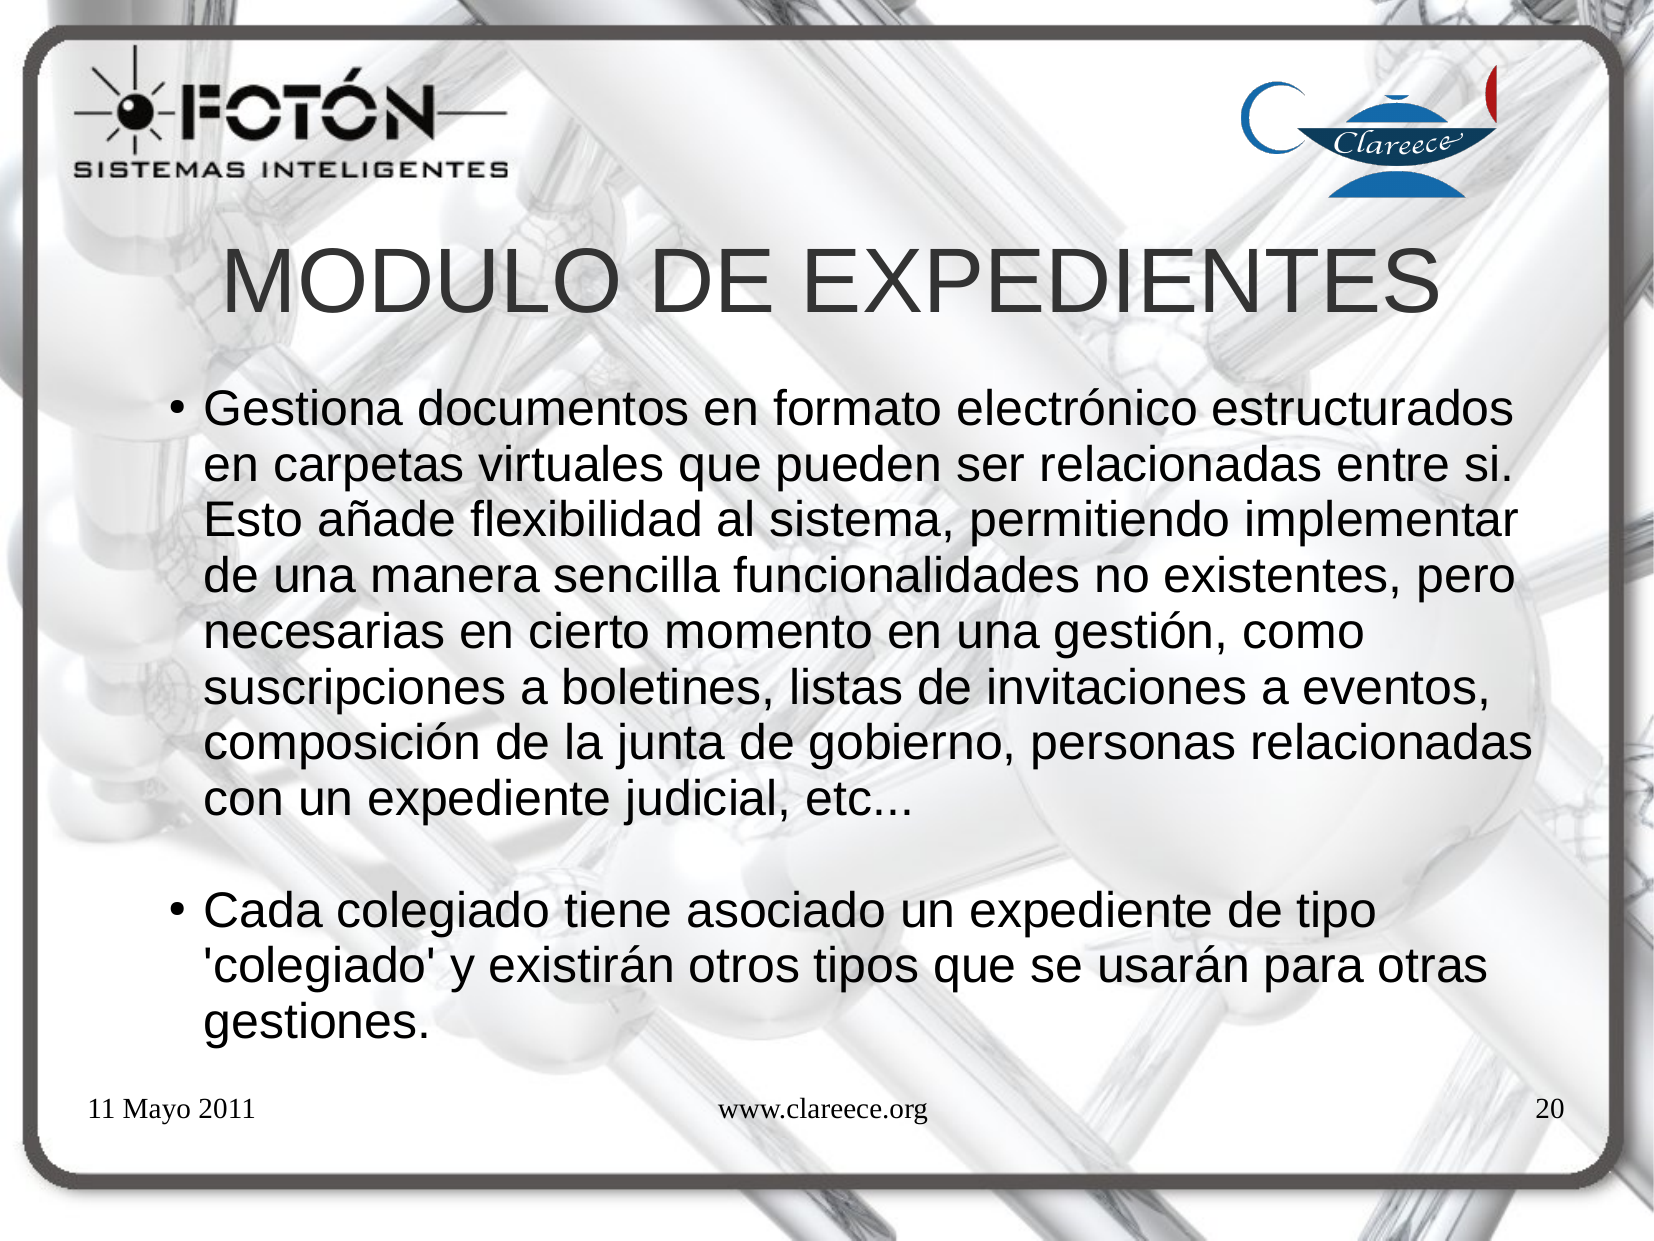

# MODULO DE EXPEDIENTES
Gestiona documentos en formato electrónico estructurados en carpetas virtuales que pueden ser relacionadas entre si. Esto añade flexibilidad al sistema, permitiendo implementar de una manera sencilla funcionalidades no existentes, pero necesarias en cierto momento en una gestión, como suscripciones a boletines, listas de invitaciones a eventos, composición de la junta de gobierno, personas relacionadas con un expediente judicial, etc...
Cada colegiado tiene asociado un expediente de tipo 'colegiado' y existirán otros tipos que se usarán para otras gestiones.
11 Mayo 2011
www.clareece.org
20